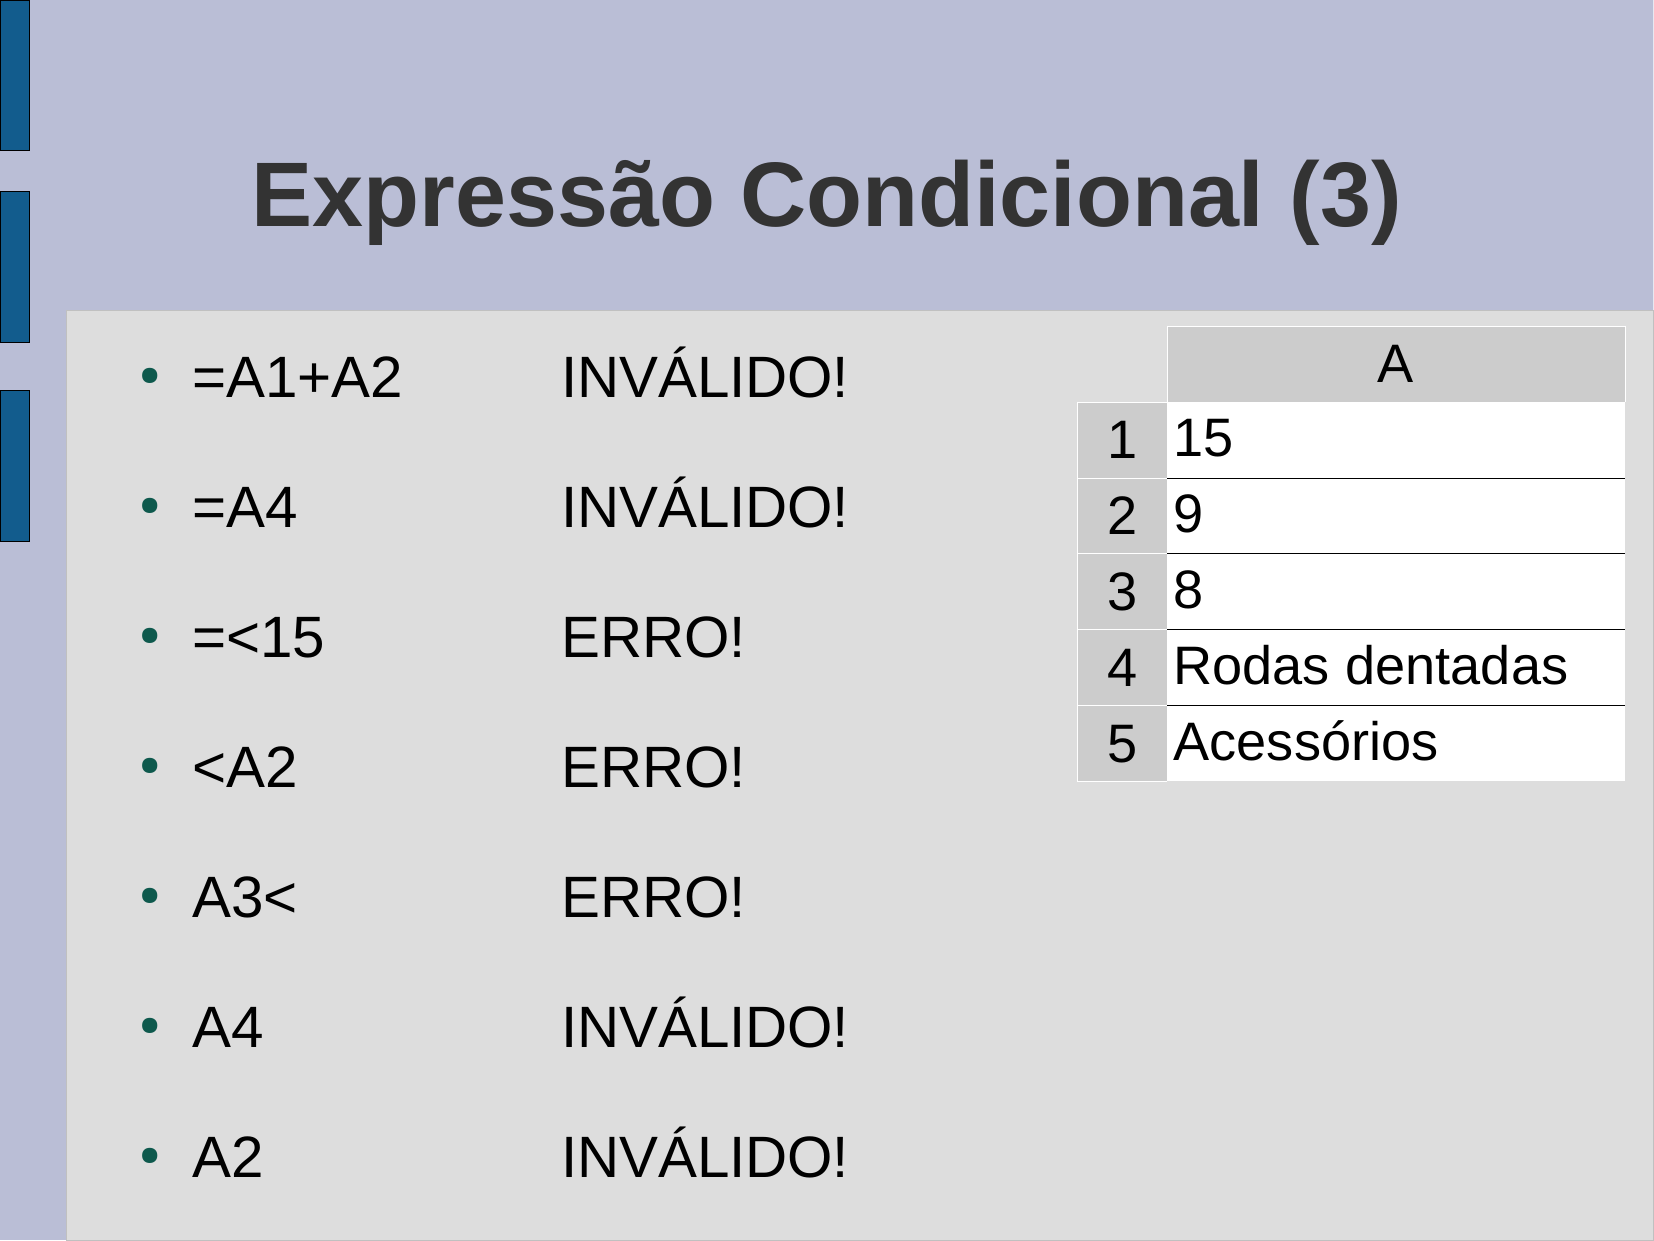

# Expressão Condicional (3)
| | A |
| --- | --- |
| 1 | 15 |
| 2 | 9 |
| 3 | 8 |
| 4 | Rodas dentadas |
| 5 | Acessórios |
=A1+A2			INVÁLIDO!
=A4				INVÁLIDO!
=<15				ERRO!
<A2				ERRO!
A3<				ERRO!
A4					INVÁLIDO!
A2					INVÁLIDO!